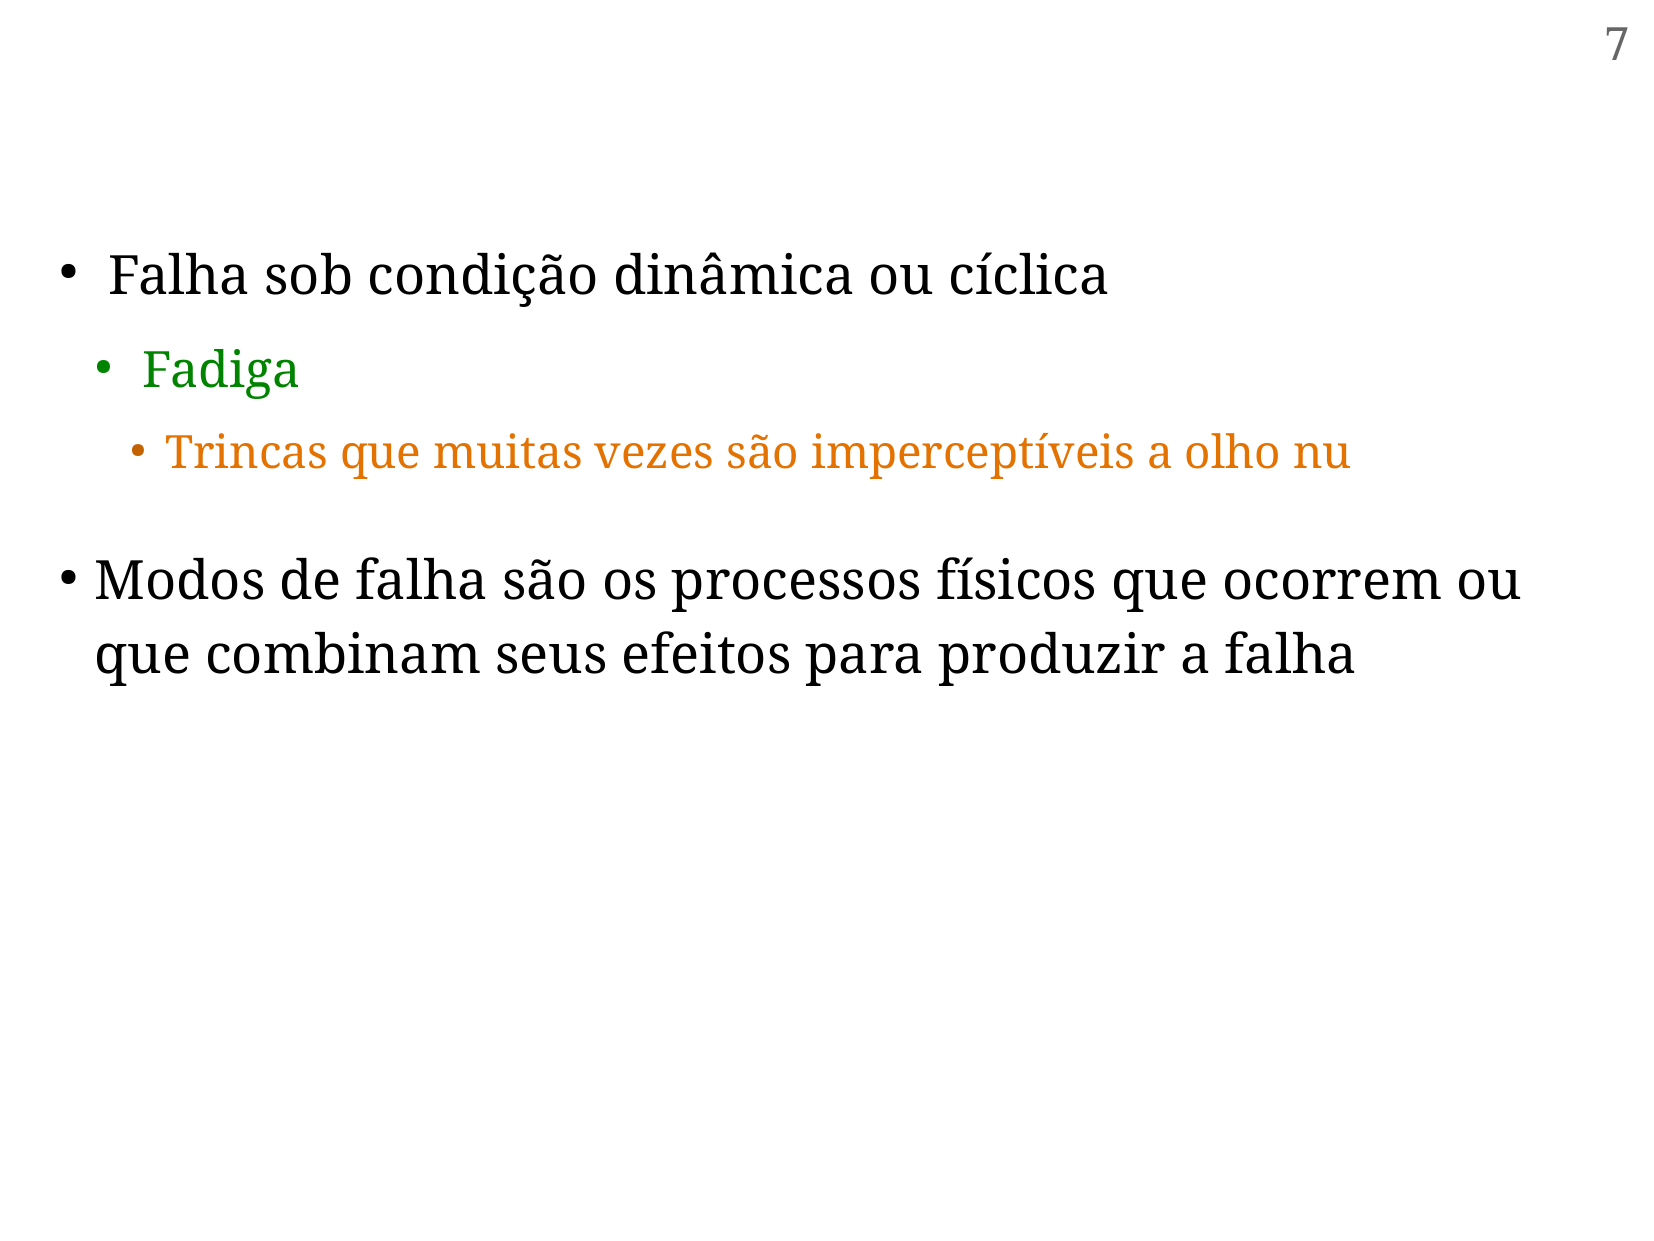

7
#
 Falha sob condição dinâmica ou cíclica
 Fadiga
Trincas que muitas vezes são imperceptíveis a olho nu
Modos de falha são os processos físicos que ocorrem ou que combinam seus efeitos para produzir a falha